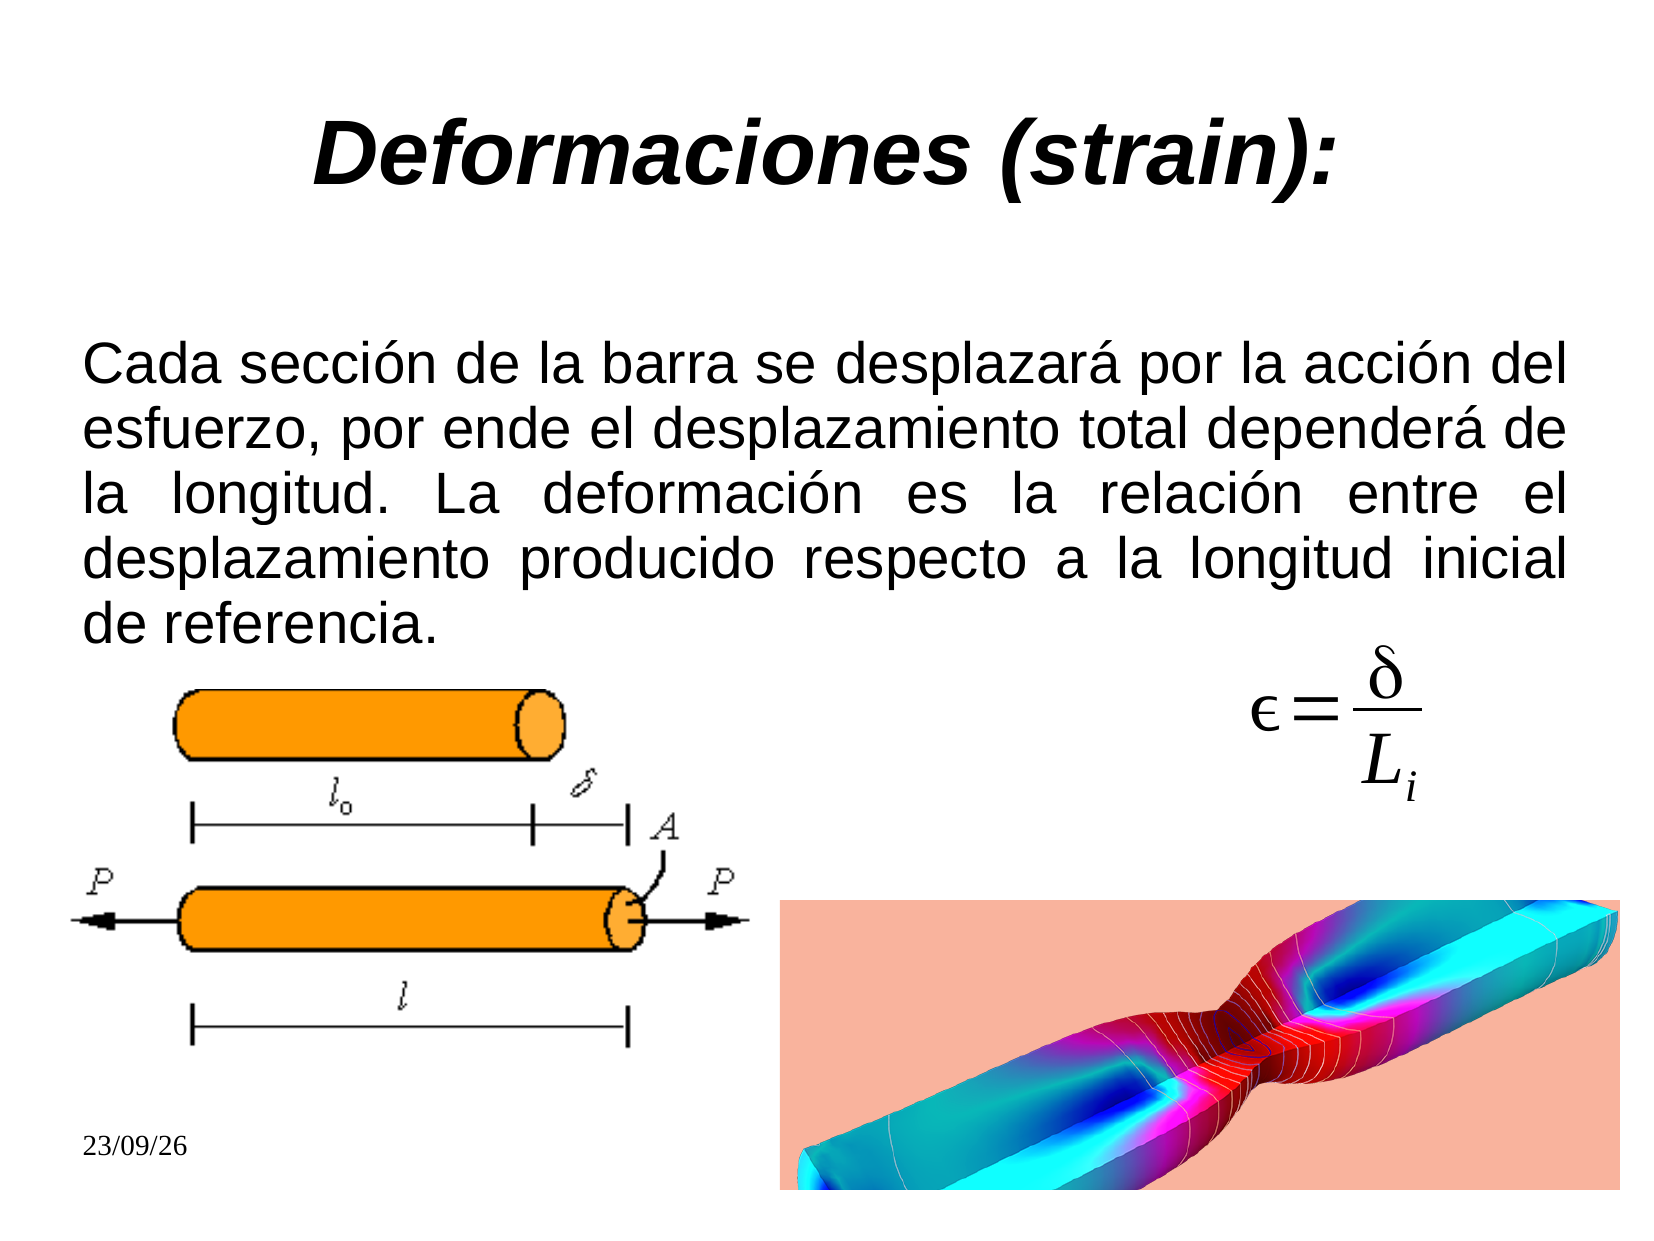

# Deformaciones (strain):
Cada sección de la barra se desplazará por la acción del esfuerzo, por ende el desplazamiento total dependerá de la longitud. La deformación es la relación entre el desplazamiento producido respecto a la longitud inicial de referencia.